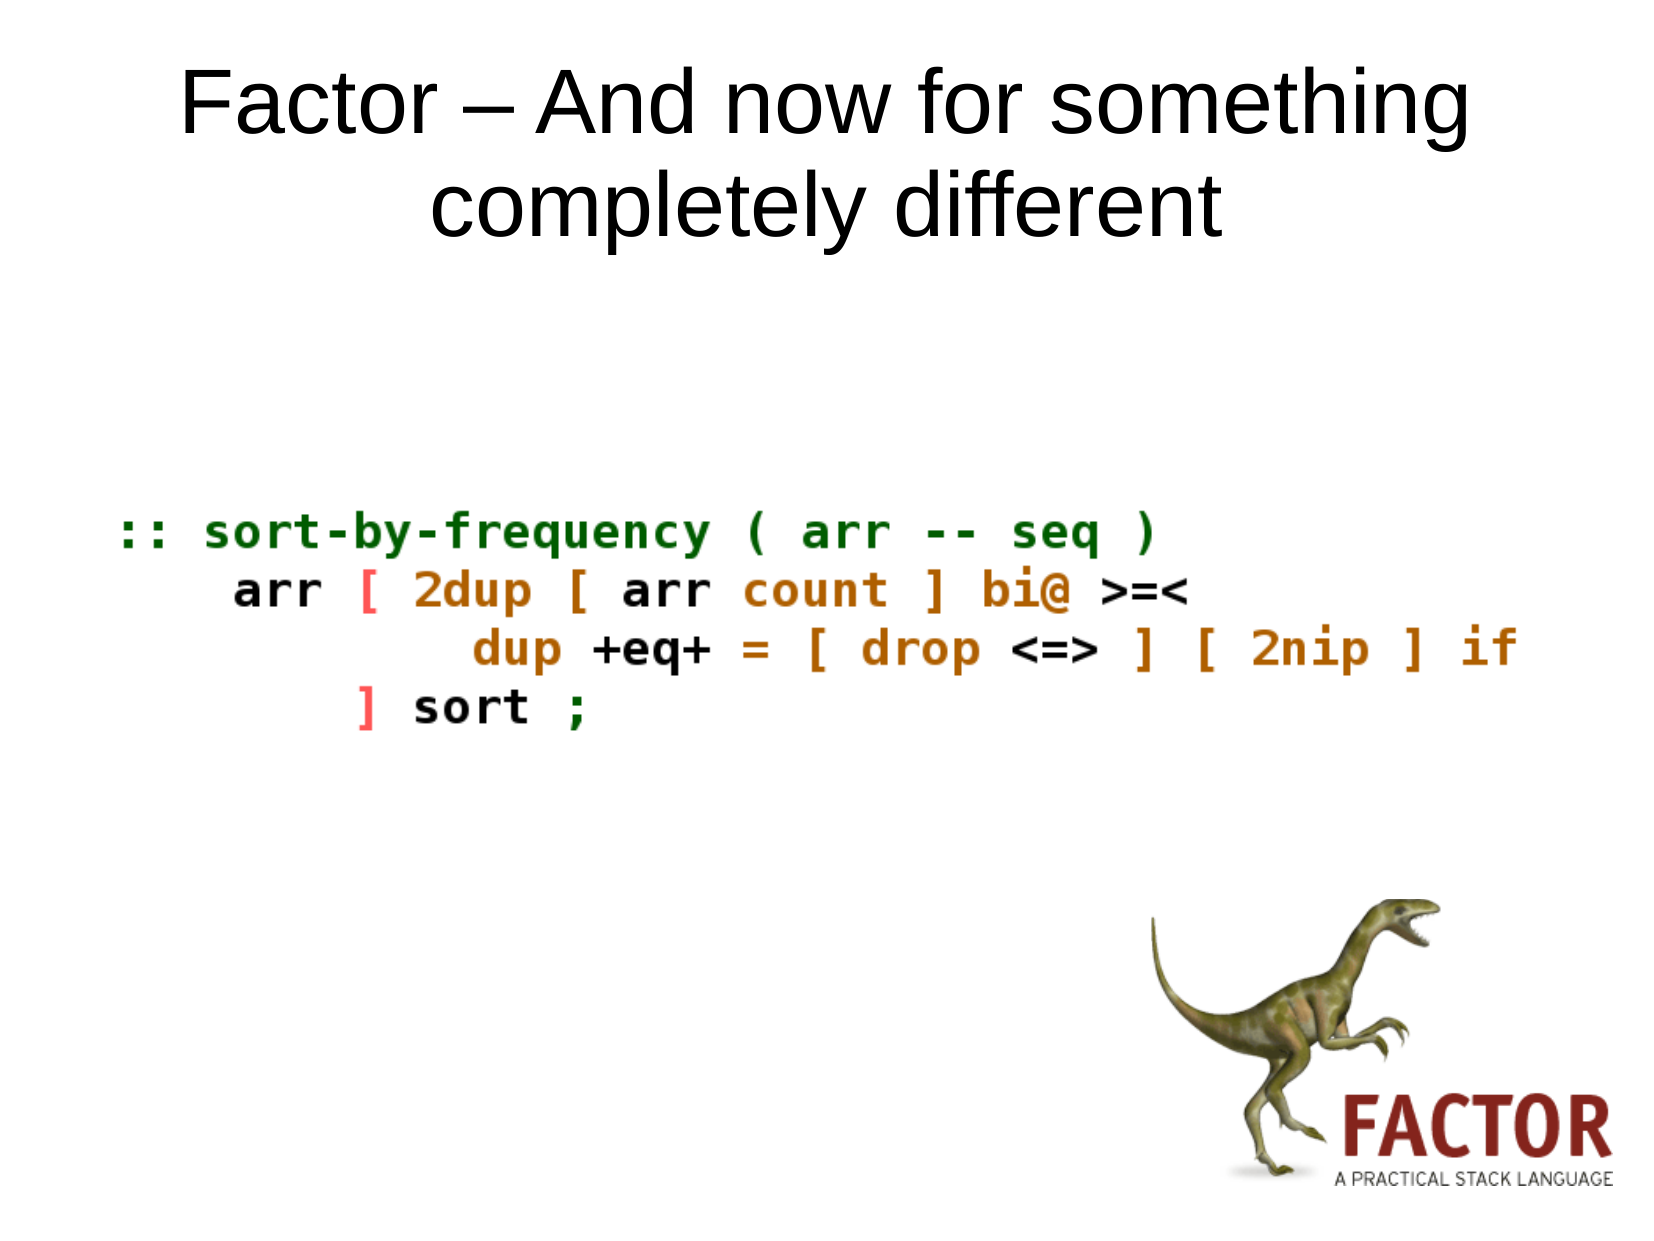

# Factor – And now for something completely different